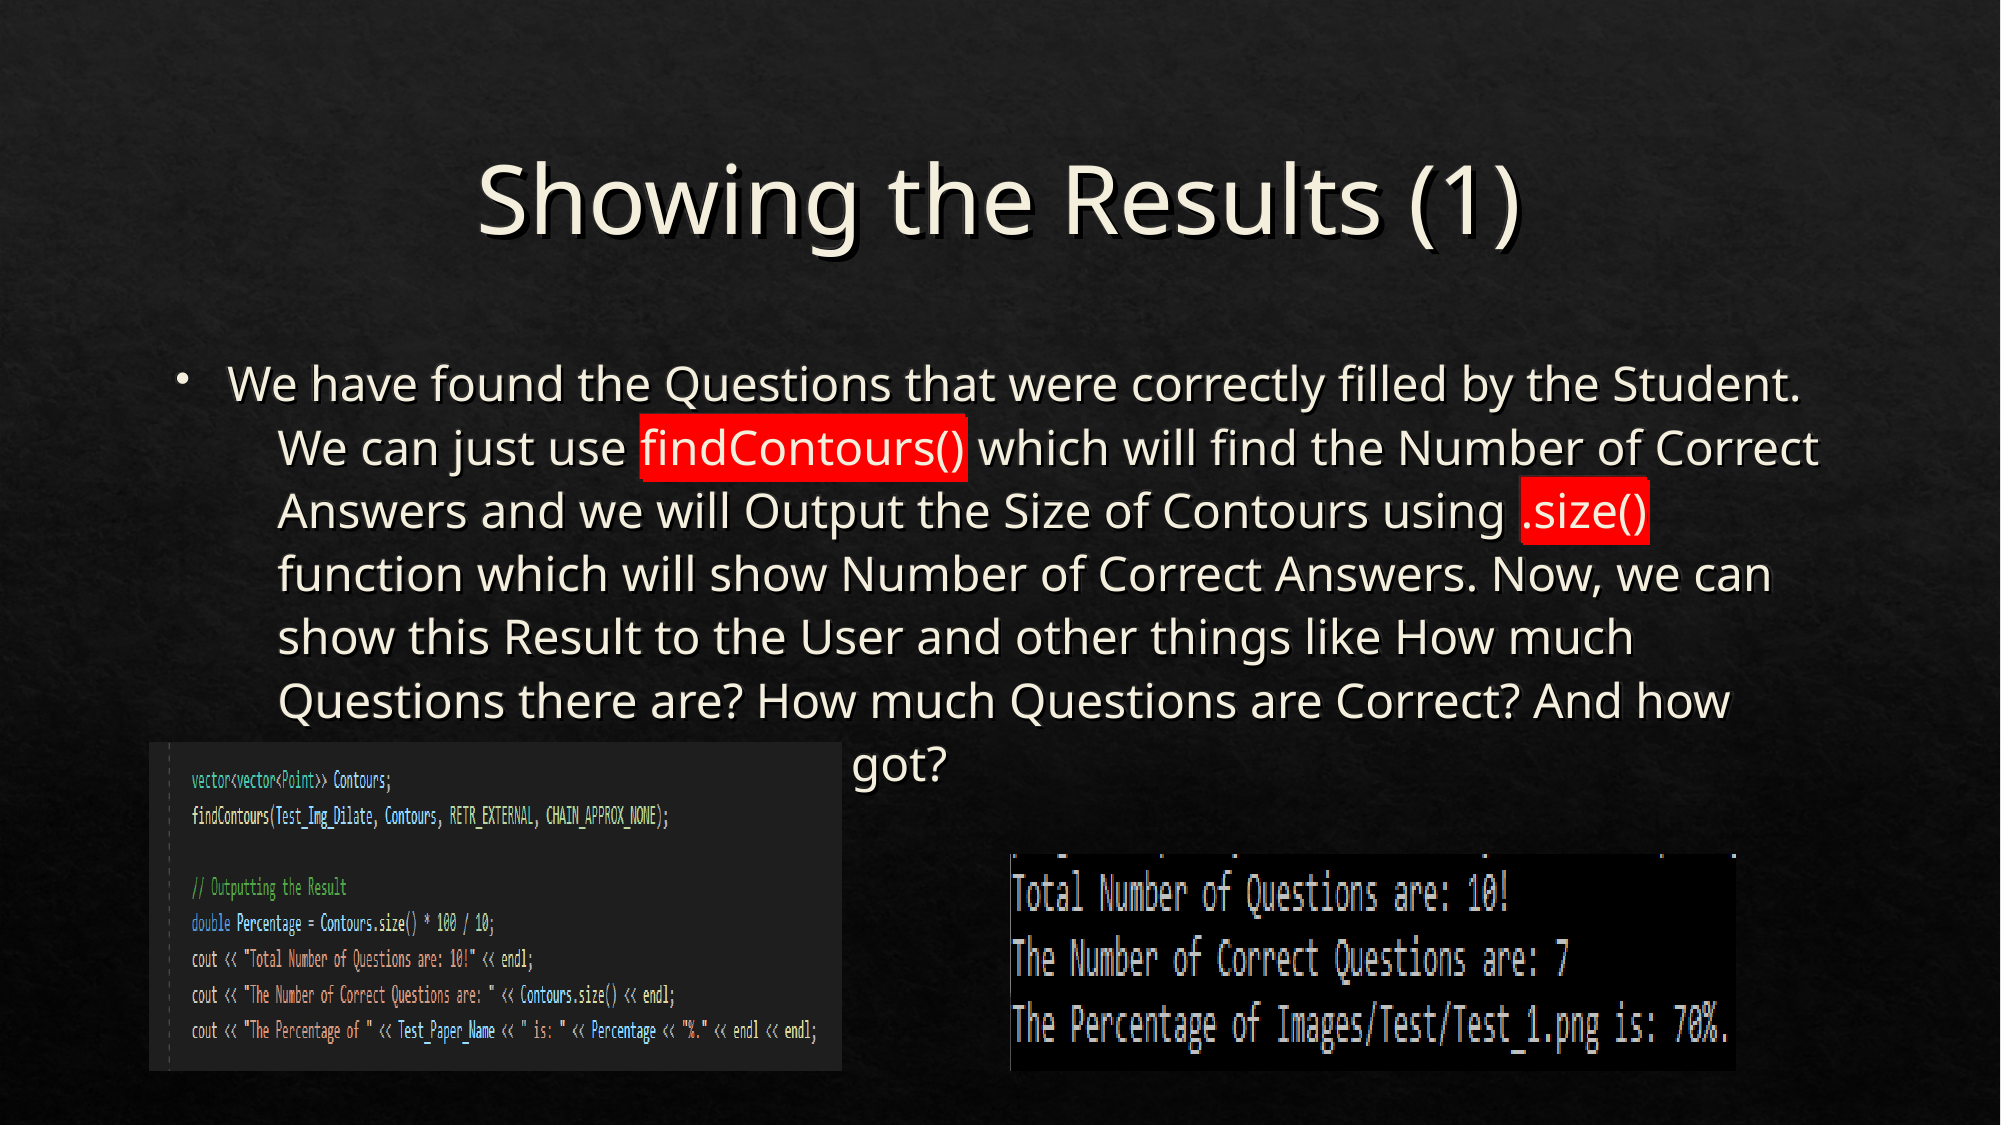

# Showing the Results (1)
We have found the Questions that were correctly filled by the Student. We can just use findContours() which will find the Number of Correct Answers and we will Output the Size of Contours using .size() function which will show Number of Correct Answers. Now, we can show this Result to the User and other things like How much Questions there are? How much Questions are Correct? And how much Percentage he/she got?